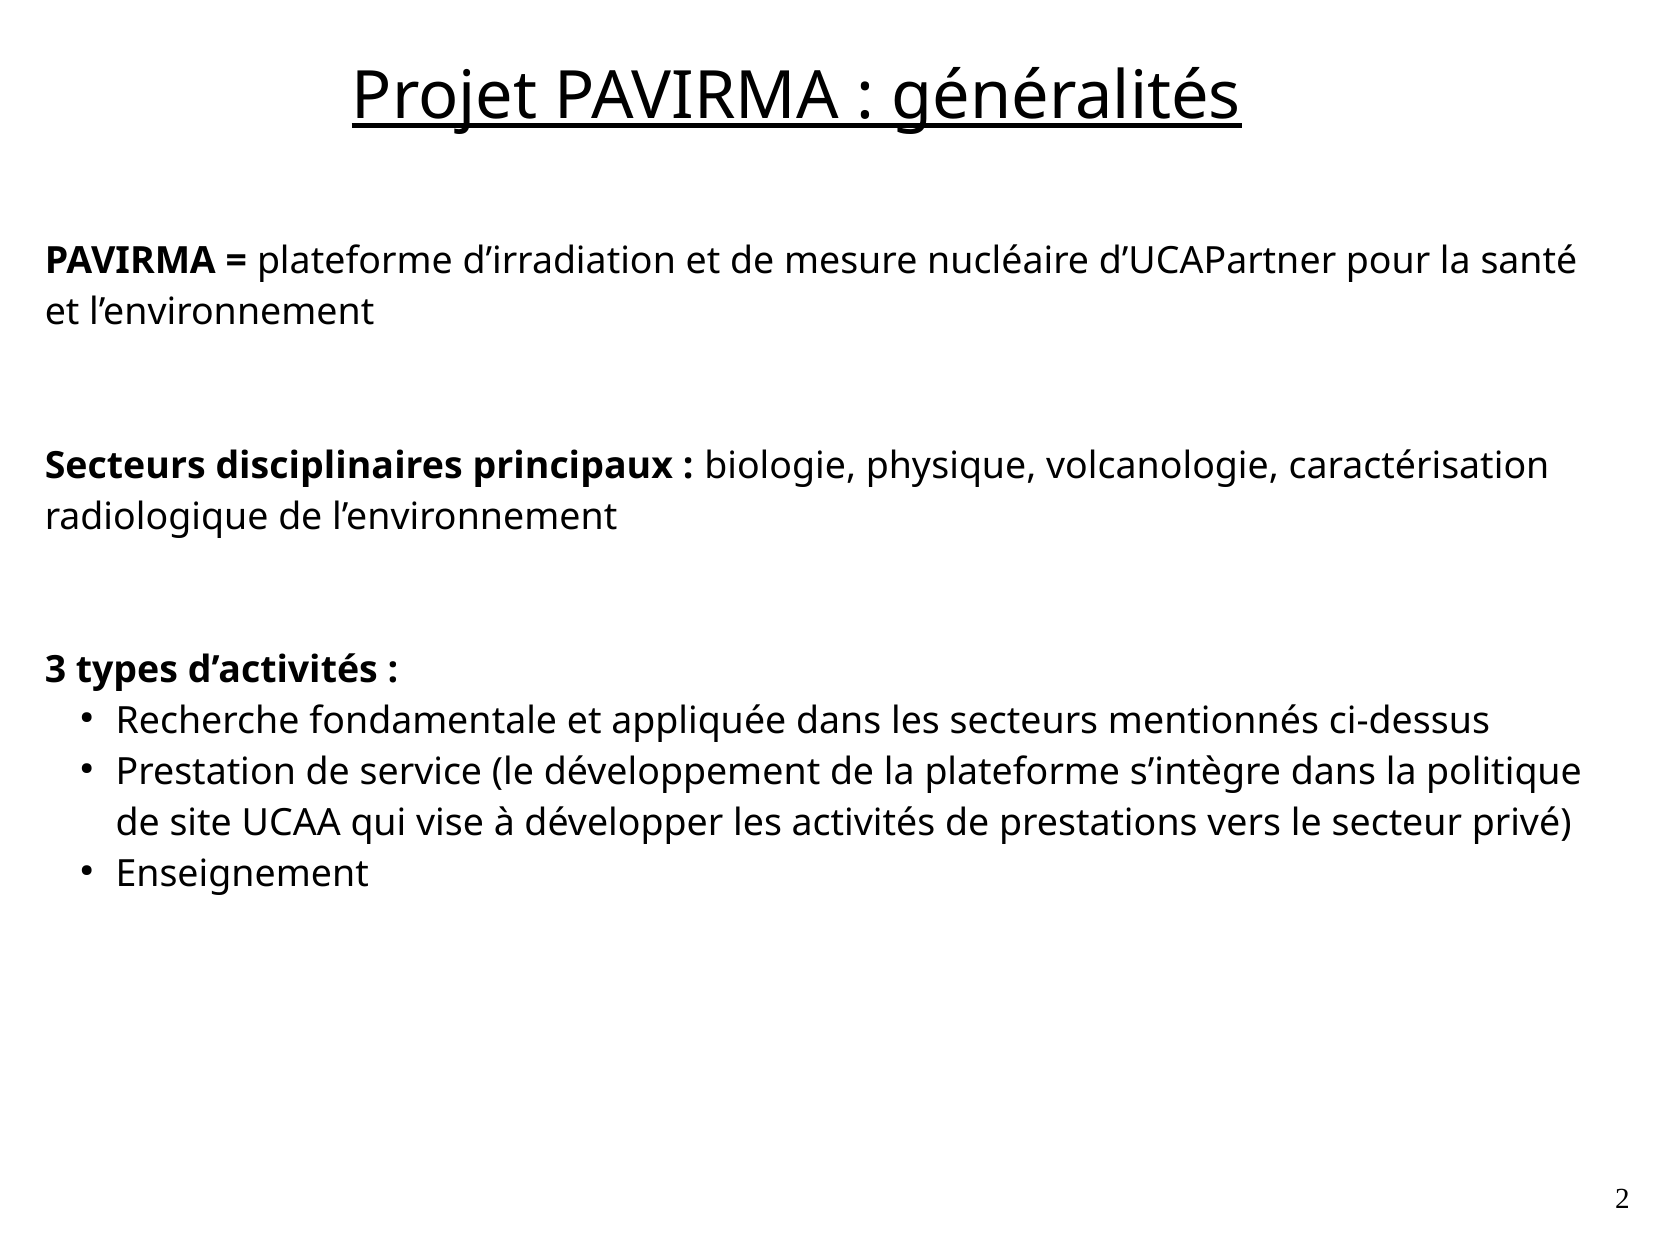

Projet PAVIRMA : généralités
PAVIRMA = plateforme d’irradiation et de mesure nucléaire d’UCAPartner pour la santé et l’environnement
Secteurs disciplinaires principaux : biologie, physique, volcanologie, caractérisation radiologique de l’environnement
3 types d’activités :
Recherche fondamentale et appliquée dans les secteurs mentionnés ci-dessus
Prestation de service (le développement de la plateforme s’intègre dans la politique de site UCAA qui vise à développer les activités de prestations vers le secteur privé)
Enseignement
2